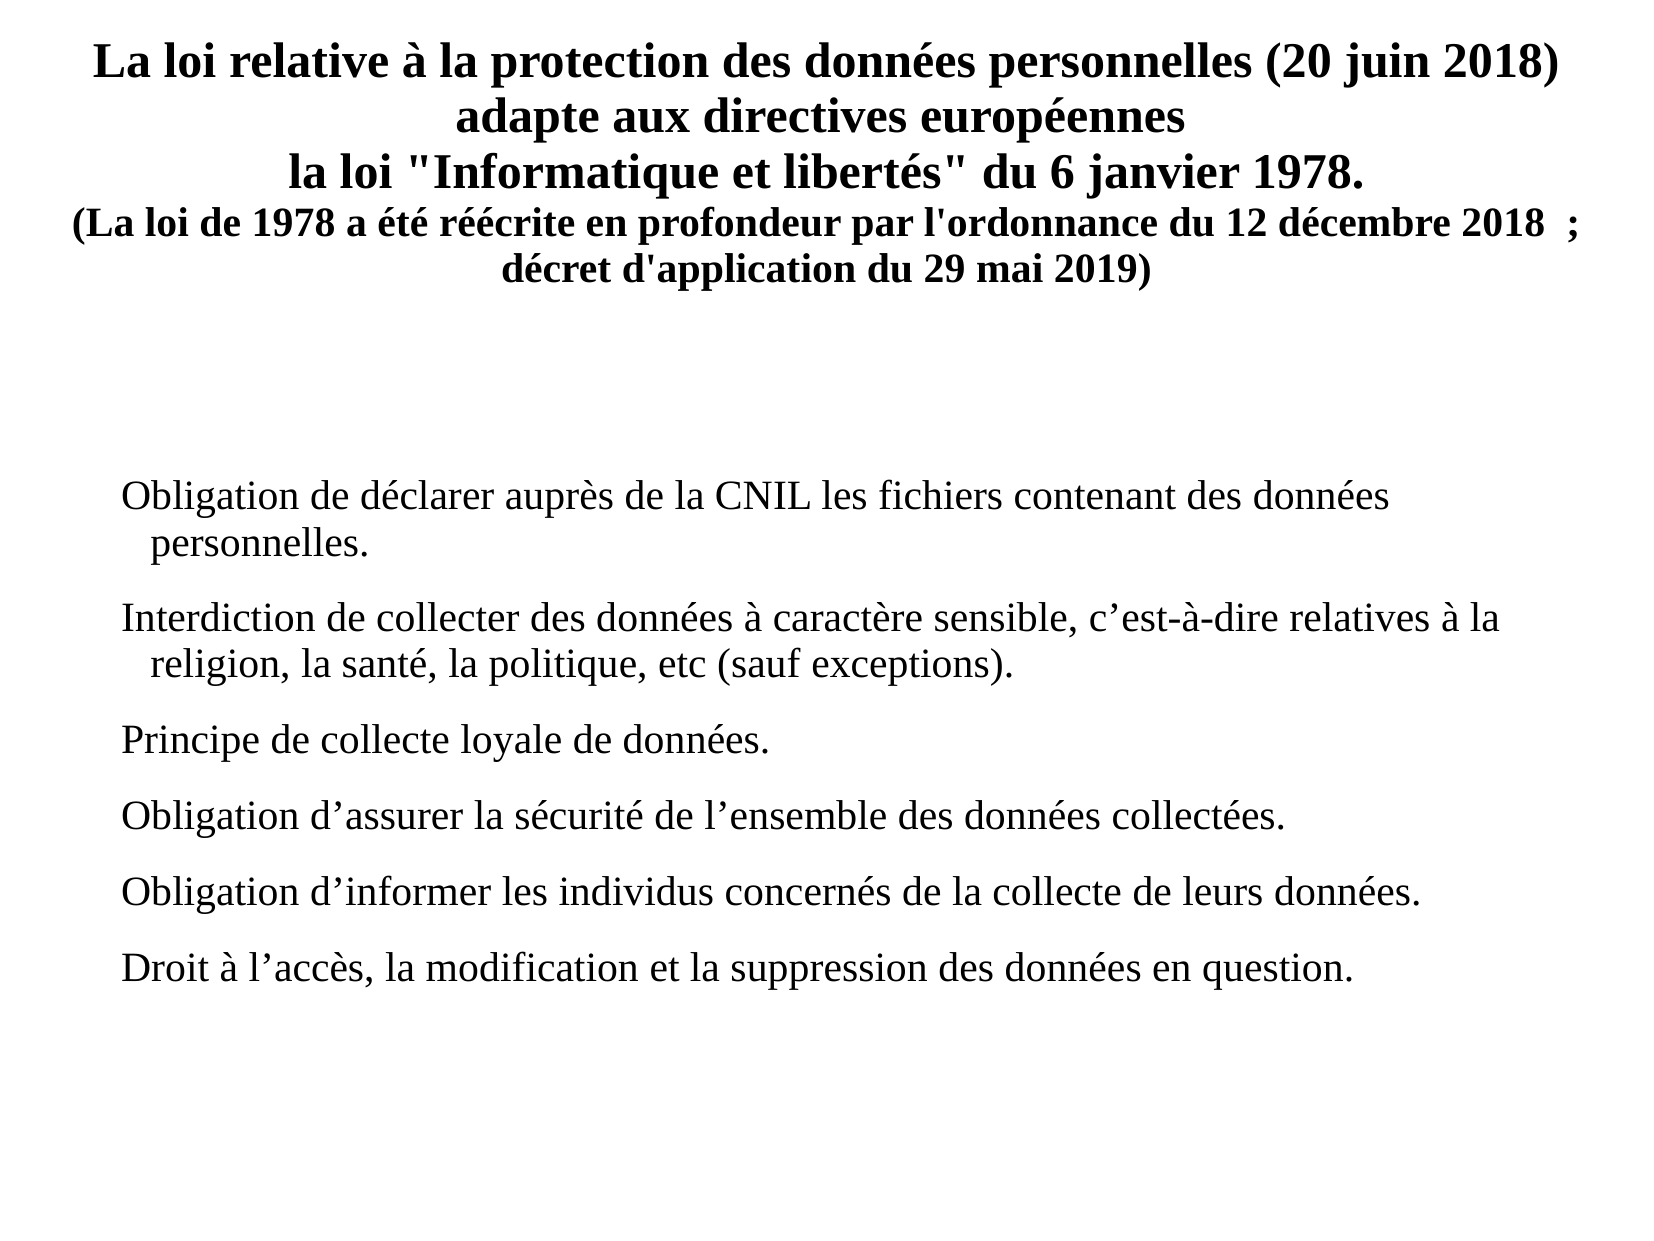

# La loi relative à la protection des données personnelles (20 juin 2018) adapte aux directives européennes la loi "Informatique et libertés" du 6 janvier 1978. (La loi de 1978 a été réécrite en profondeur par l'ordonnance du 12 décembre 2018 ; décret d'application du 29 mai 2019)
Obligation de déclarer auprès de la CNIL les fichiers contenant des données personnelles.
Interdiction de collecter des données à caractère sensible, c’est-à-dire relatives à la religion, la santé, la politique, etc (sauf exceptions).
Principe de collecte loyale de données.
Obligation d’assurer la sécurité de l’ensemble des données collectées.
Obligation d’informer les individus concernés de la collecte de leurs données.
Droit à l’accès, la modification et la suppression des données en question.